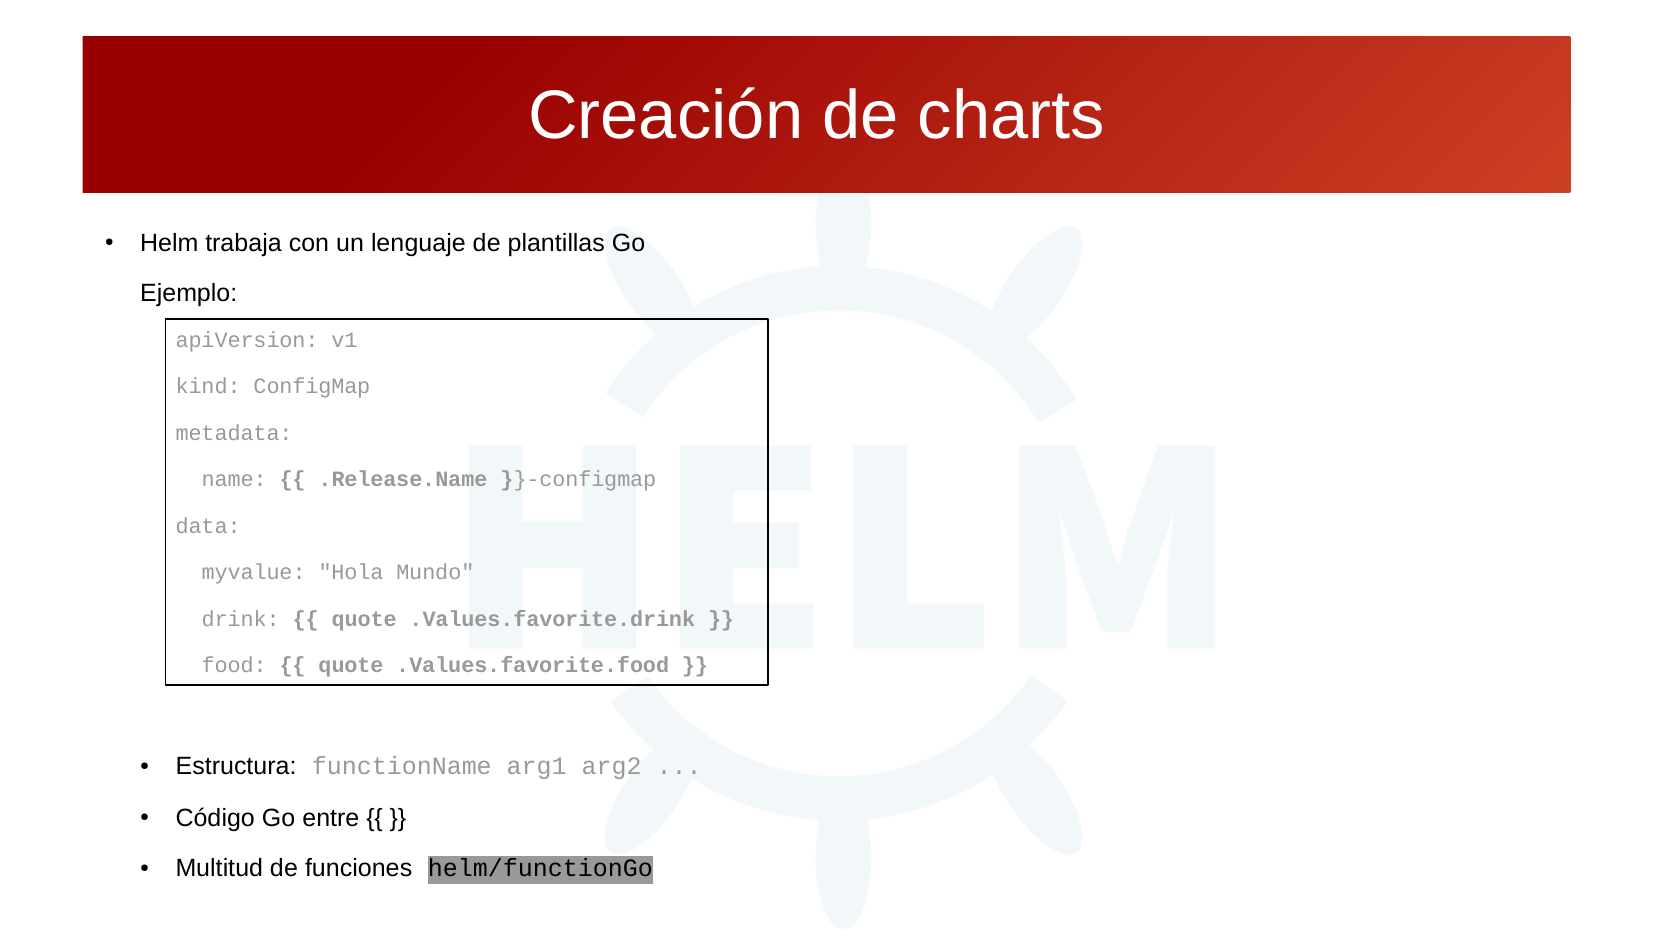

# Creación de charts
Helm trabaja con un lenguaje de plantillas Go
Ejemplo:
apiVersion: v1
kind: ConfigMap
metadata:
 name: {{ .Release.Name }}-configmap
data:
 myvalue: "Hola Mundo"
 drink: {{ quote .Values.favorite.drink }}
 food: {{ quote .Values.favorite.food }}
Estructura: functionName arg1 arg2 ...
Código Go entre {{ }}
Multitud de funciones helm/functionGo